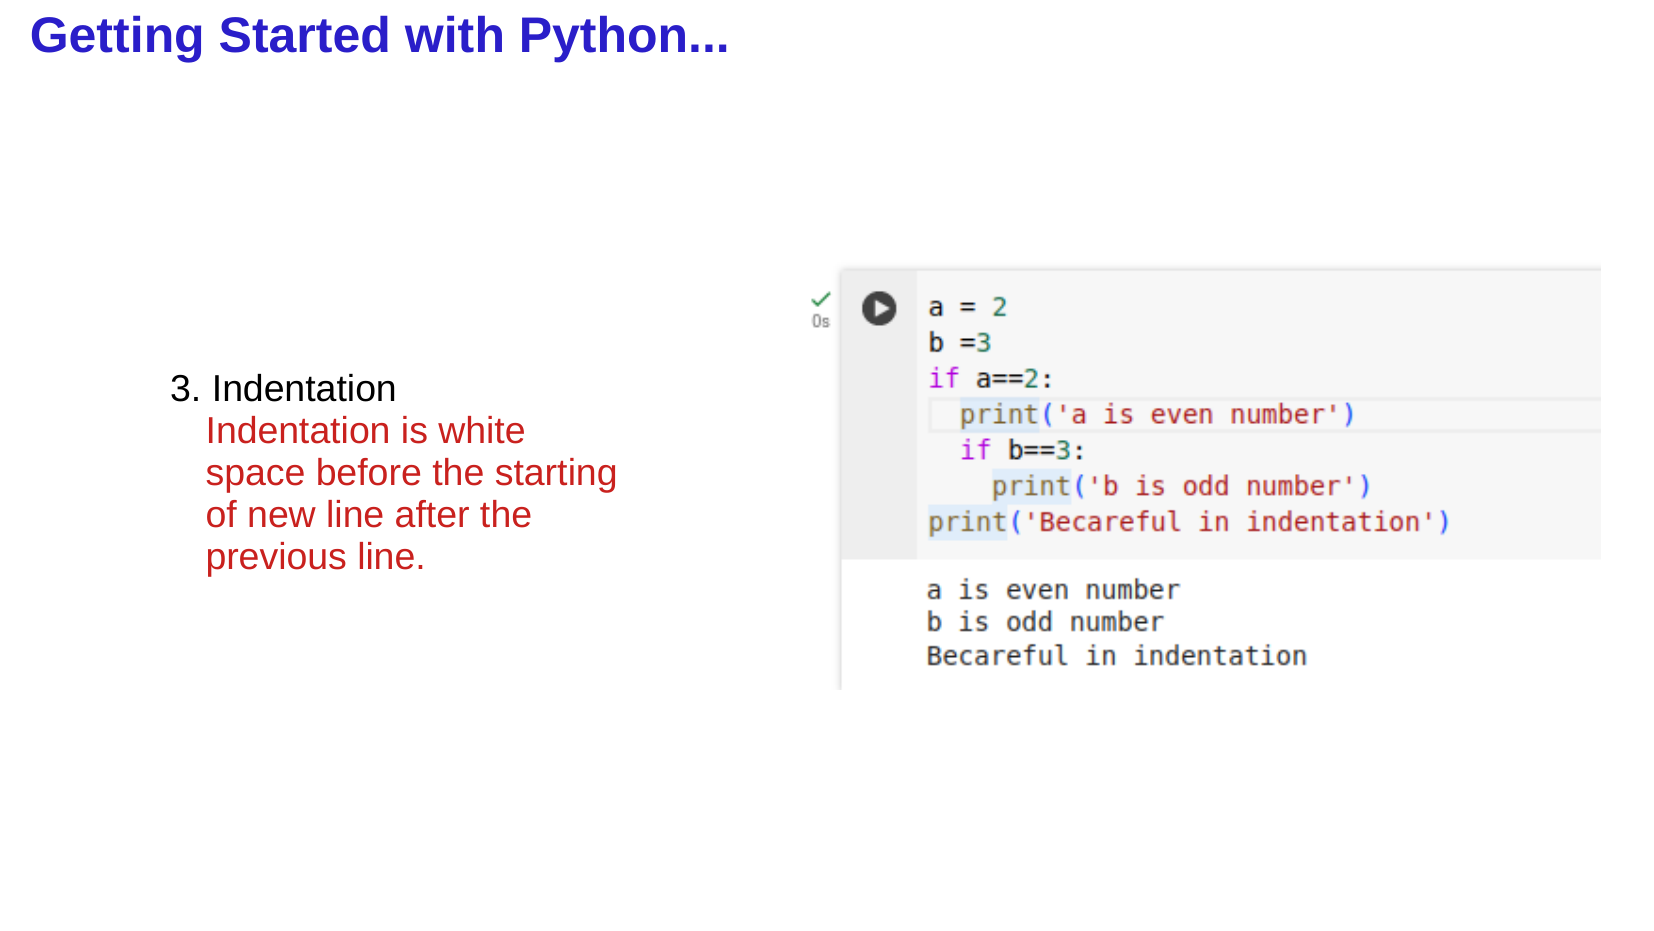

Getting Started with Python...
3. Indentation
Indentation is white space before the starting of new line after the previous line.